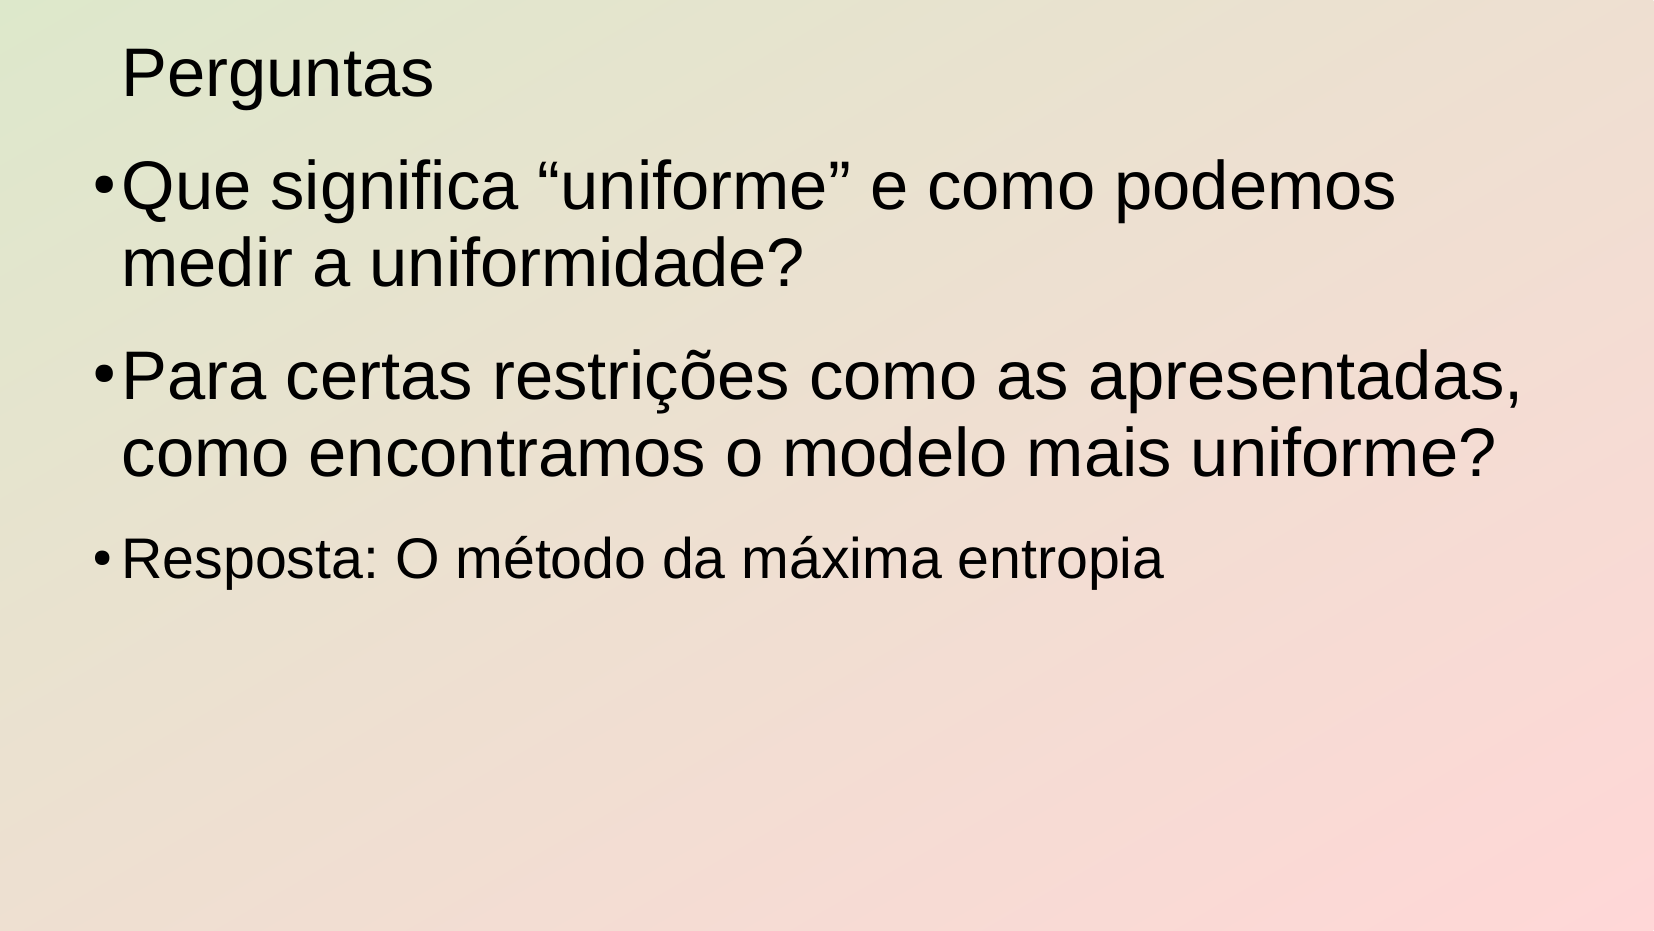

# Perguntas
Que significa “uniforme” e como podemos medir a uniformidade?
Para certas restrições como as apresentadas, como encontramos o modelo mais uniforme?
Resposta: O método da máxima entropia